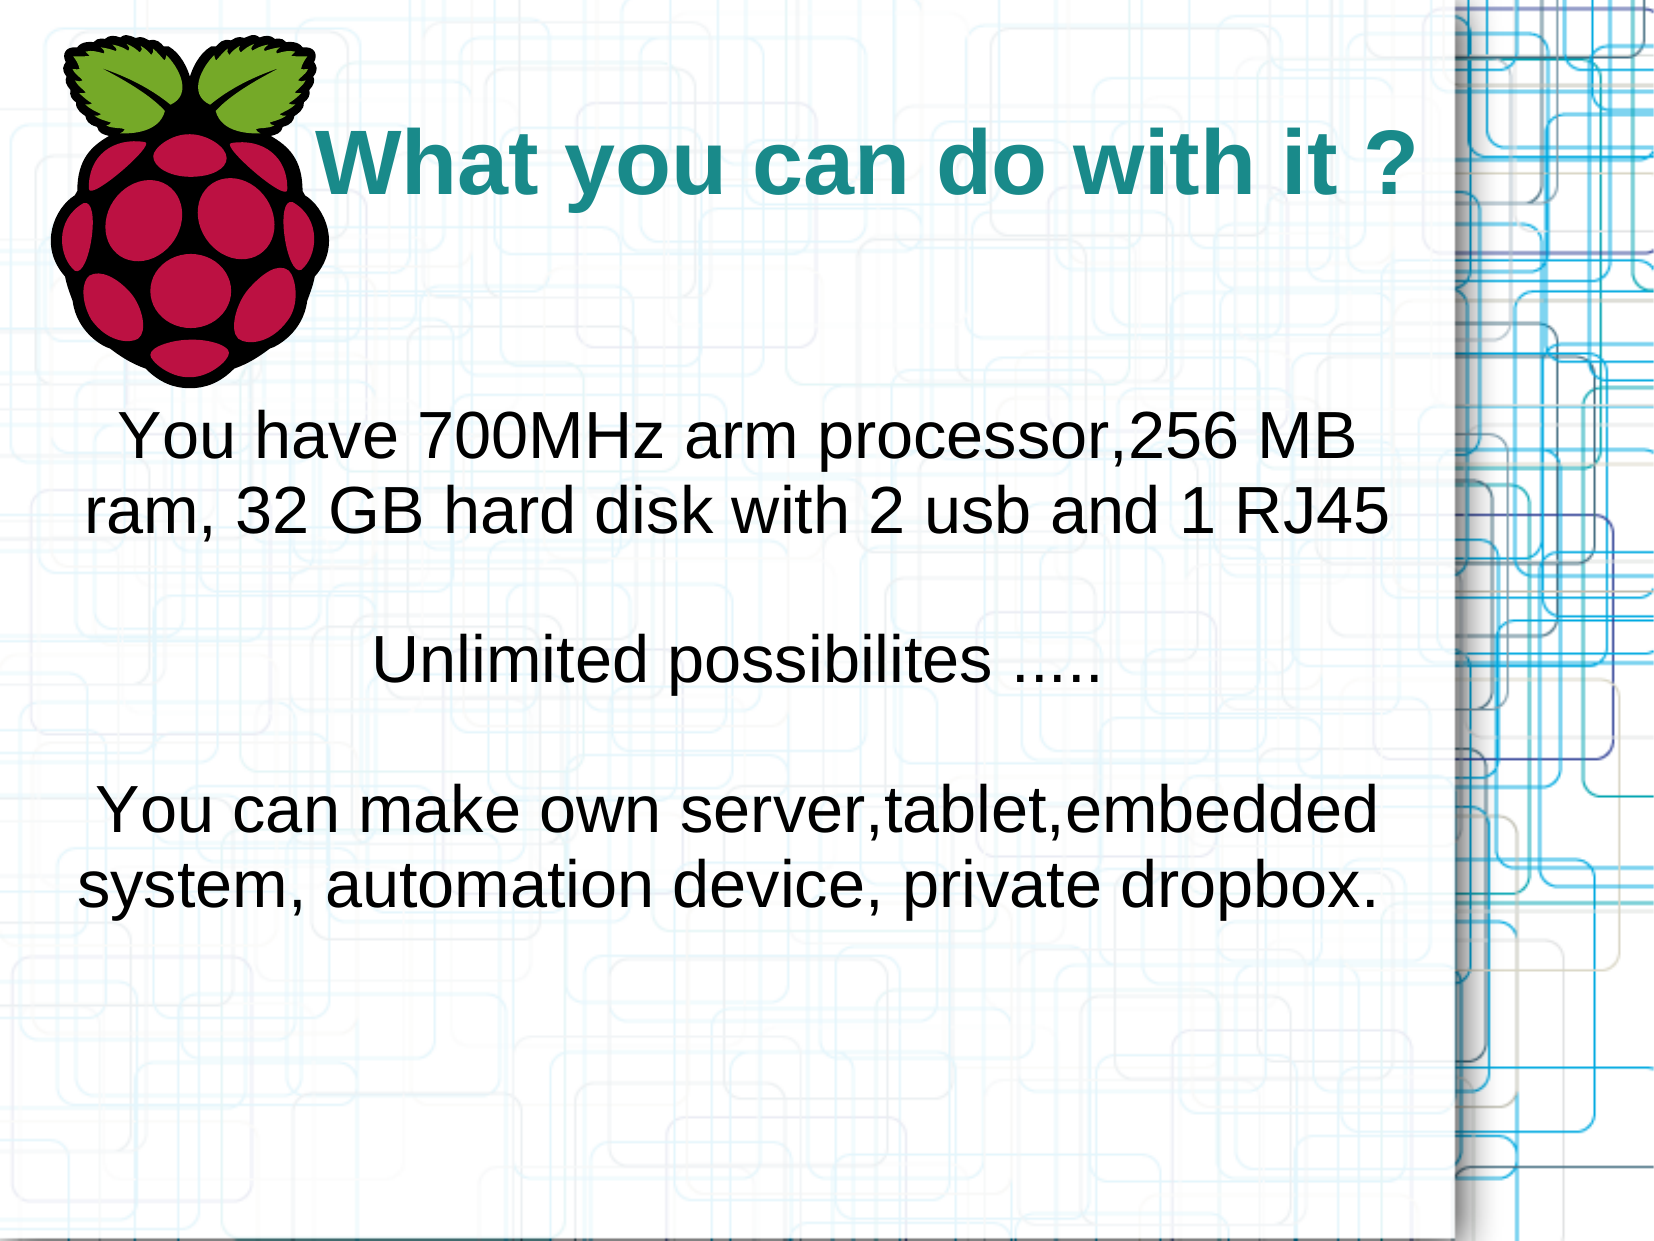

# What you can do with it ?
You have 700MHz arm processor,256 MB ram, 32 GB hard disk with 2 usb and 1 RJ45
Unlimited possibilites .....
You can make own server,tablet,embedded system, automation device, private dropbox.